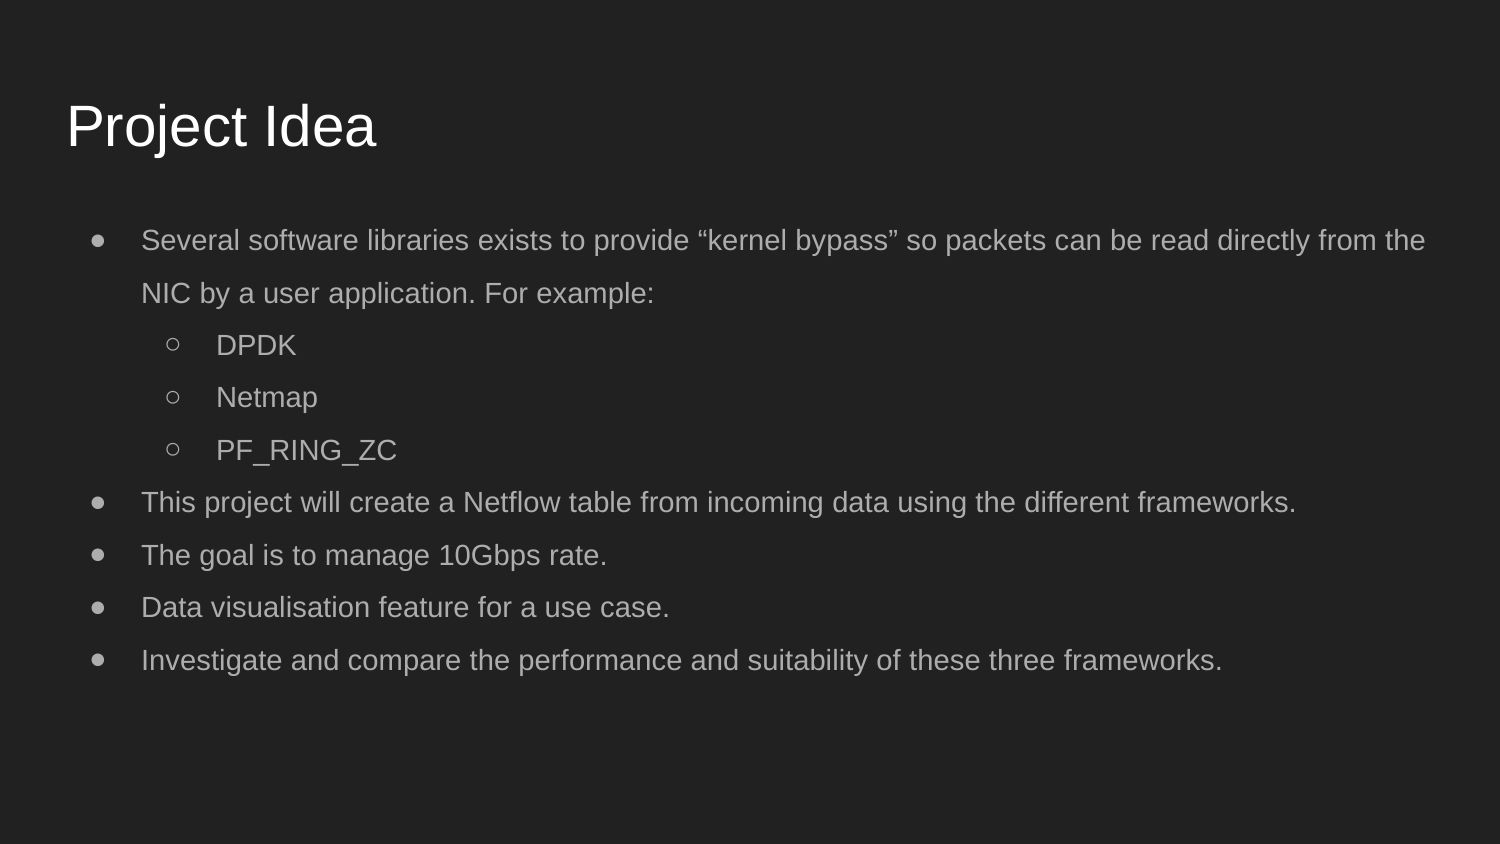

# Project Idea
Several software libraries exists to provide “kernel bypass” so packets can be read directly from the NIC by a user application. For example:
DPDK
Netmap
PF_RING_ZC
This project will create a Netflow table from incoming data using the different frameworks.
The goal is to manage 10Gbps rate.
Data visualisation feature for a use case.
Investigate and compare the performance and suitability of these three frameworks.